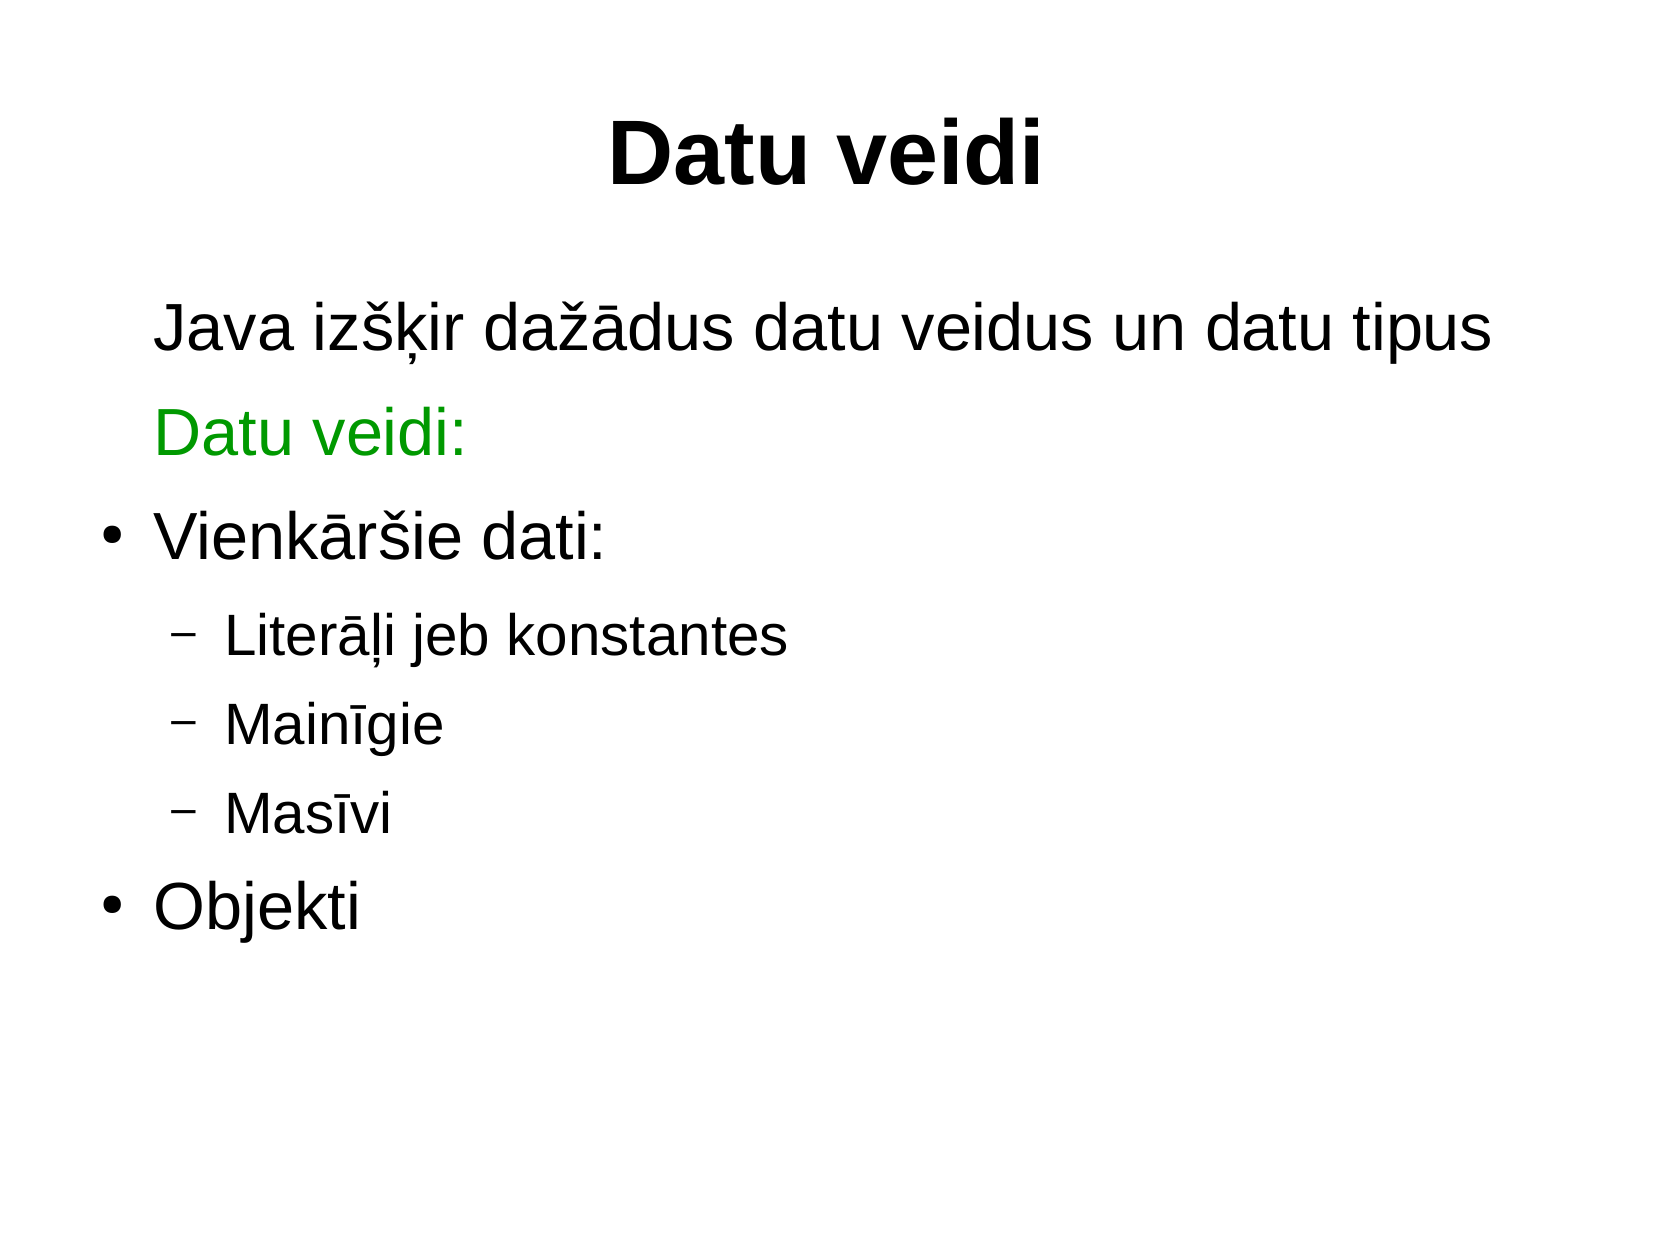

# Datu veidi
Java izšķir dažādus datu veidus un datu tipus
Datu veidi:
Vienkāršie dati:
Literāļi jeb konstantes
Mainīgie
Masīvi
Objekti